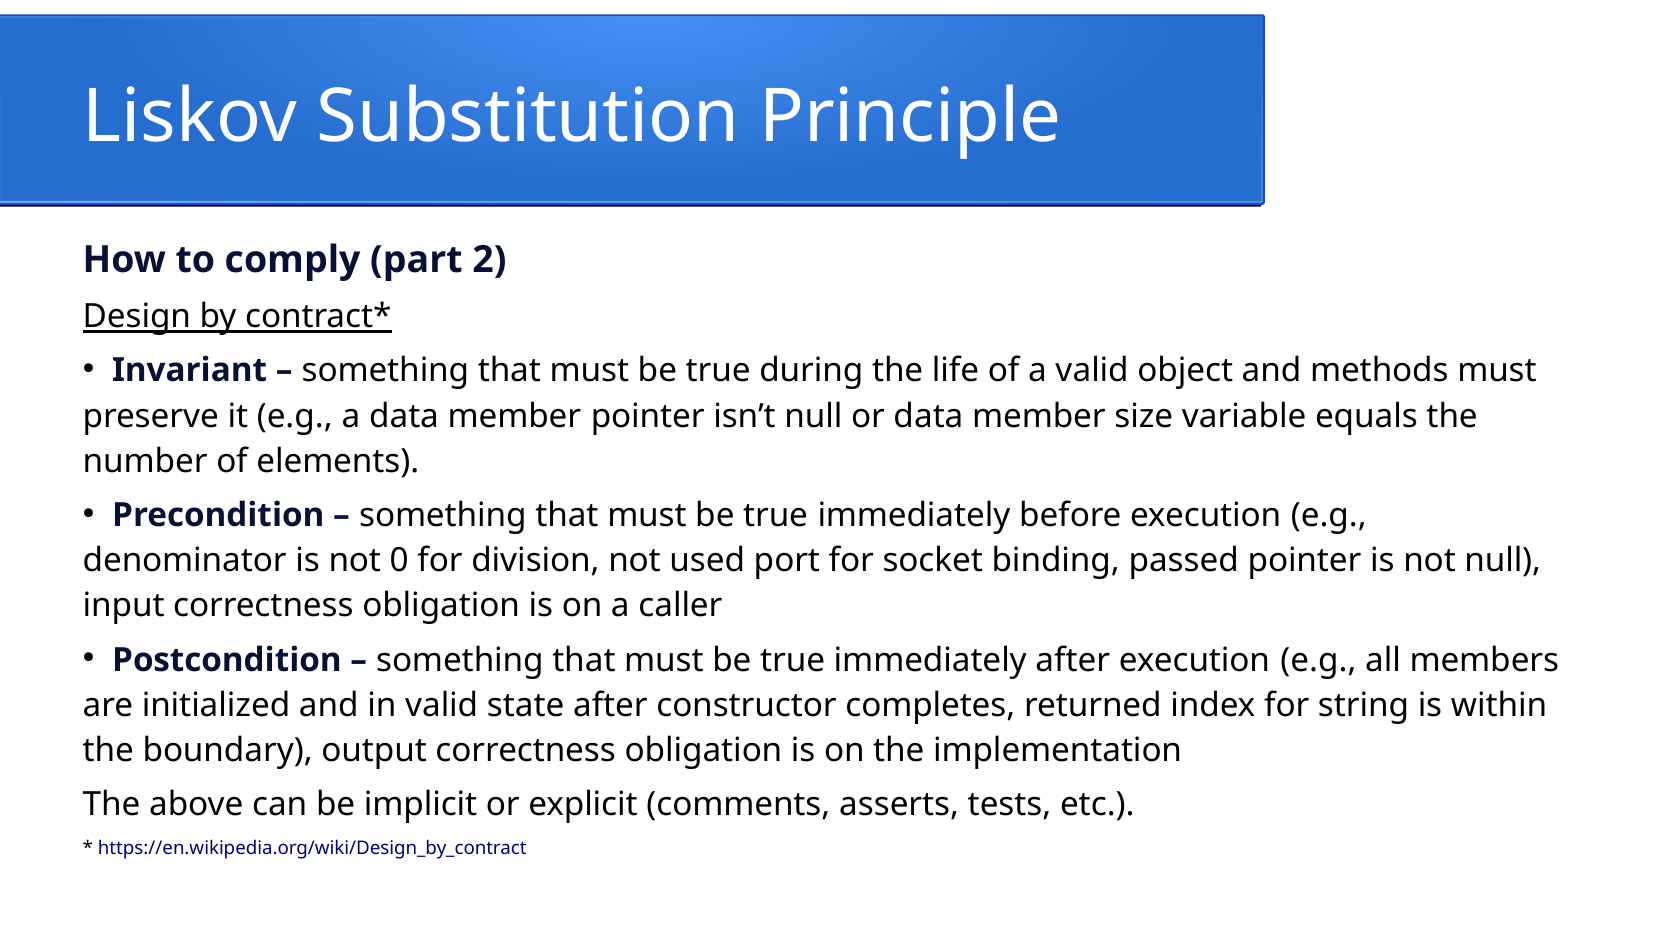

# Liskov Substitution Principle
How to comply (part 2)
Design by contract*
 Invariant – something that must be true during the life of a valid object and methods must preserve it (e.g., a data member pointer isn’t null or data member size variable equals the number of elements).
 Precondition – something that must be true immediately before execution (e.g., denominator is not 0 for division, not used port for socket binding, passed pointer is not null), input correctness obligation is on a caller
 Postcondition – something that must be true immediately after execution (e.g., all members are initialized and in valid state after constructor completes, returned index for string is within the boundary), output correctness obligation is on the implementation
The above can be implicit or explicit (comments, asserts, tests, etc.).
* https://en.wikipedia.org/wiki/Design_by_contract